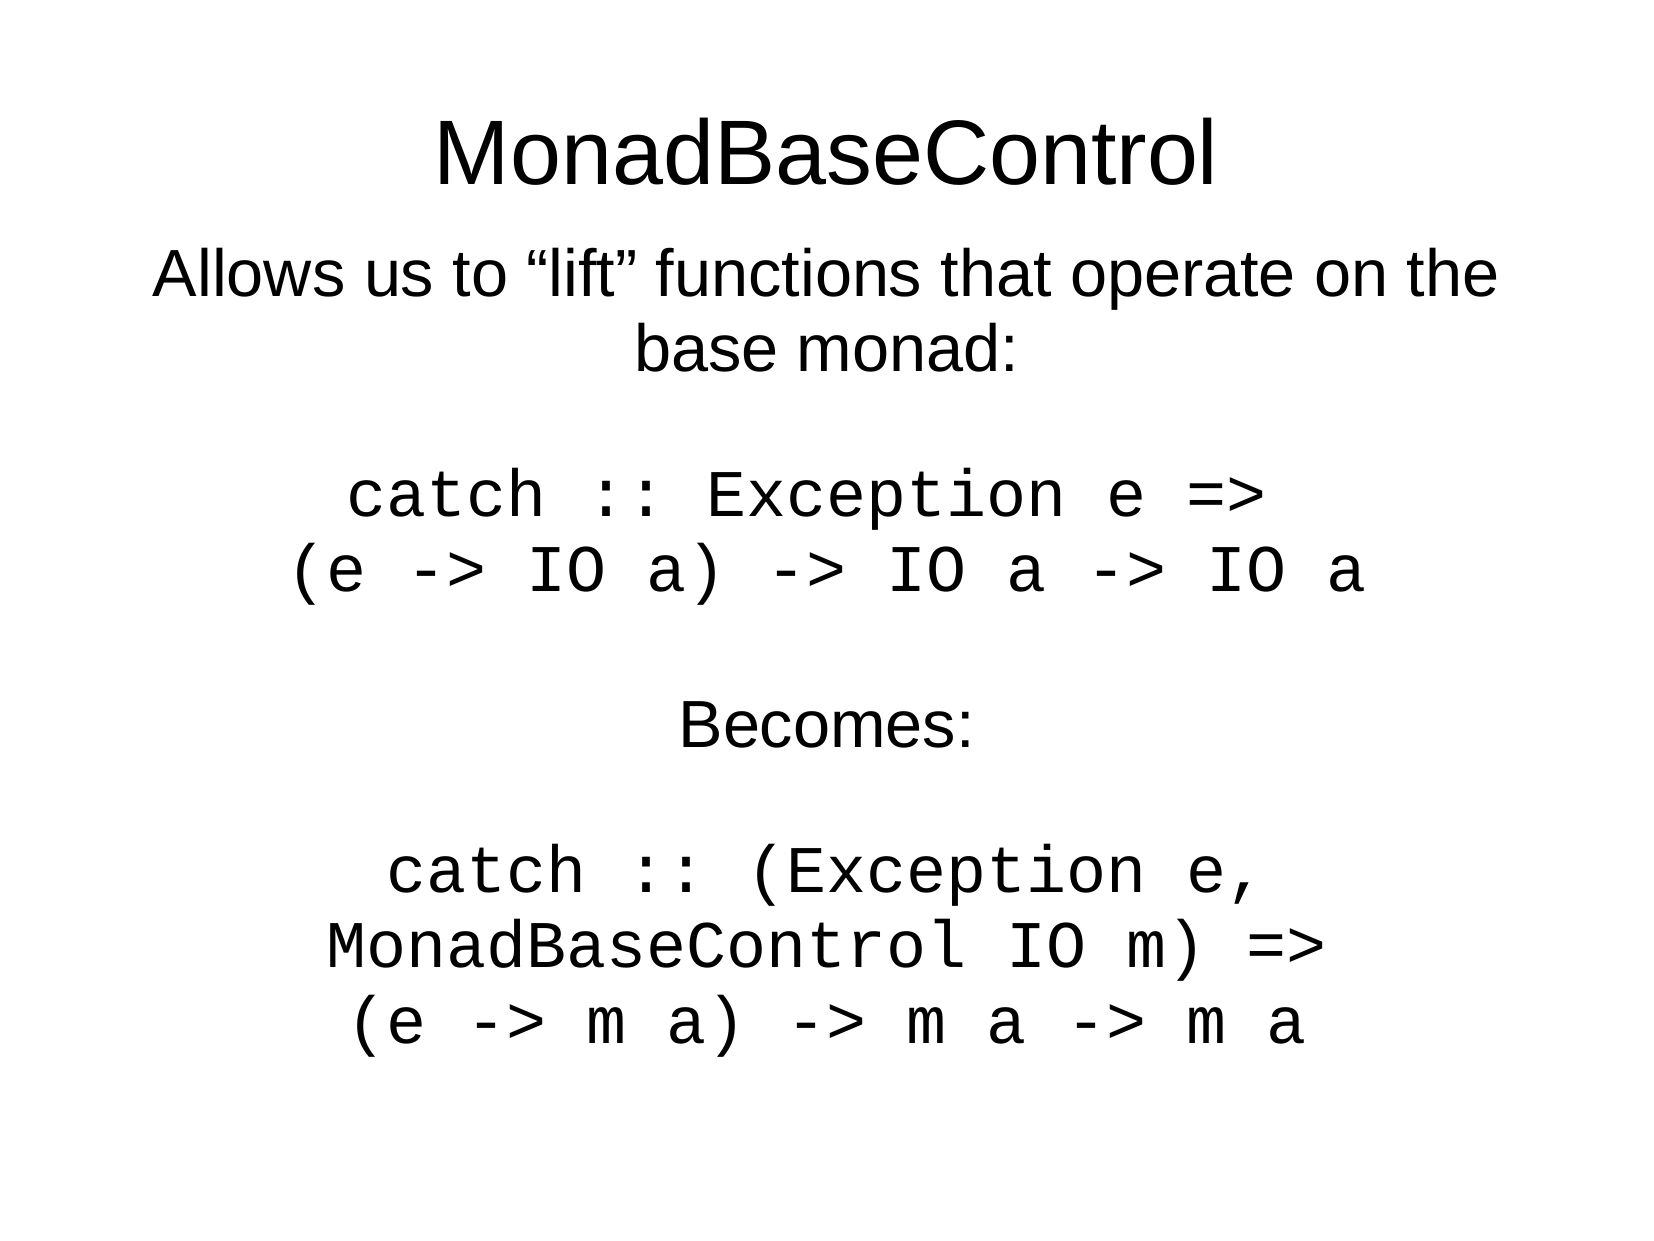

# MonadBaseControl
Allows us to “lift” functions that operate on the base monad:
catch :: Exception e =>
(e -> IO a) -> IO a -> IO a
Becomes:
catch :: (Exception e,
MonadBaseControl IO m) =>
(e -> m a) -> m a -> m a